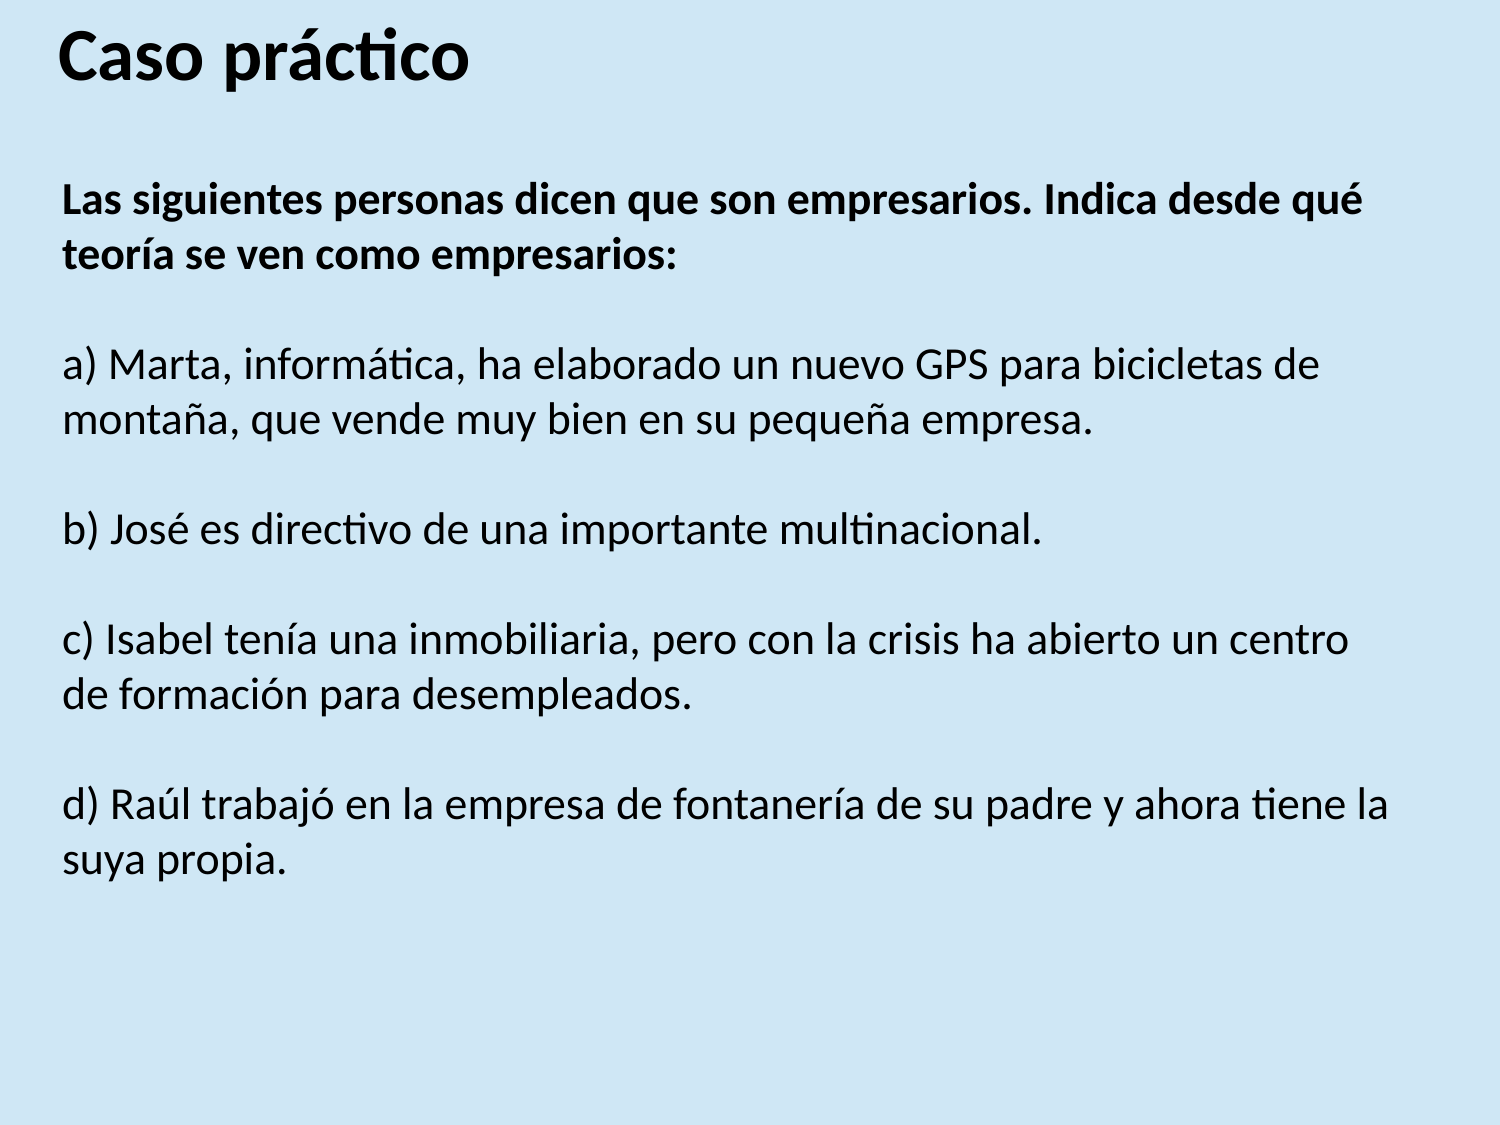

Caso práctico
Las siguientes personas dicen que son empresarios. Indica desde qué teoría se ven como empresarios:
a) Marta, informática, ha elaborado un nuevo GPS para bicicletas de montaña, que vende muy bien en su pequeña empresa.
b) José es directivo de una importante multinacional.
c) Isabel tenía una inmobiliaria, pero con la crisis ha abierto un centro de formación para desempleados.
d) Raúl trabajó en la empresa de fontanería de su padre y ahora tiene la suya propia.